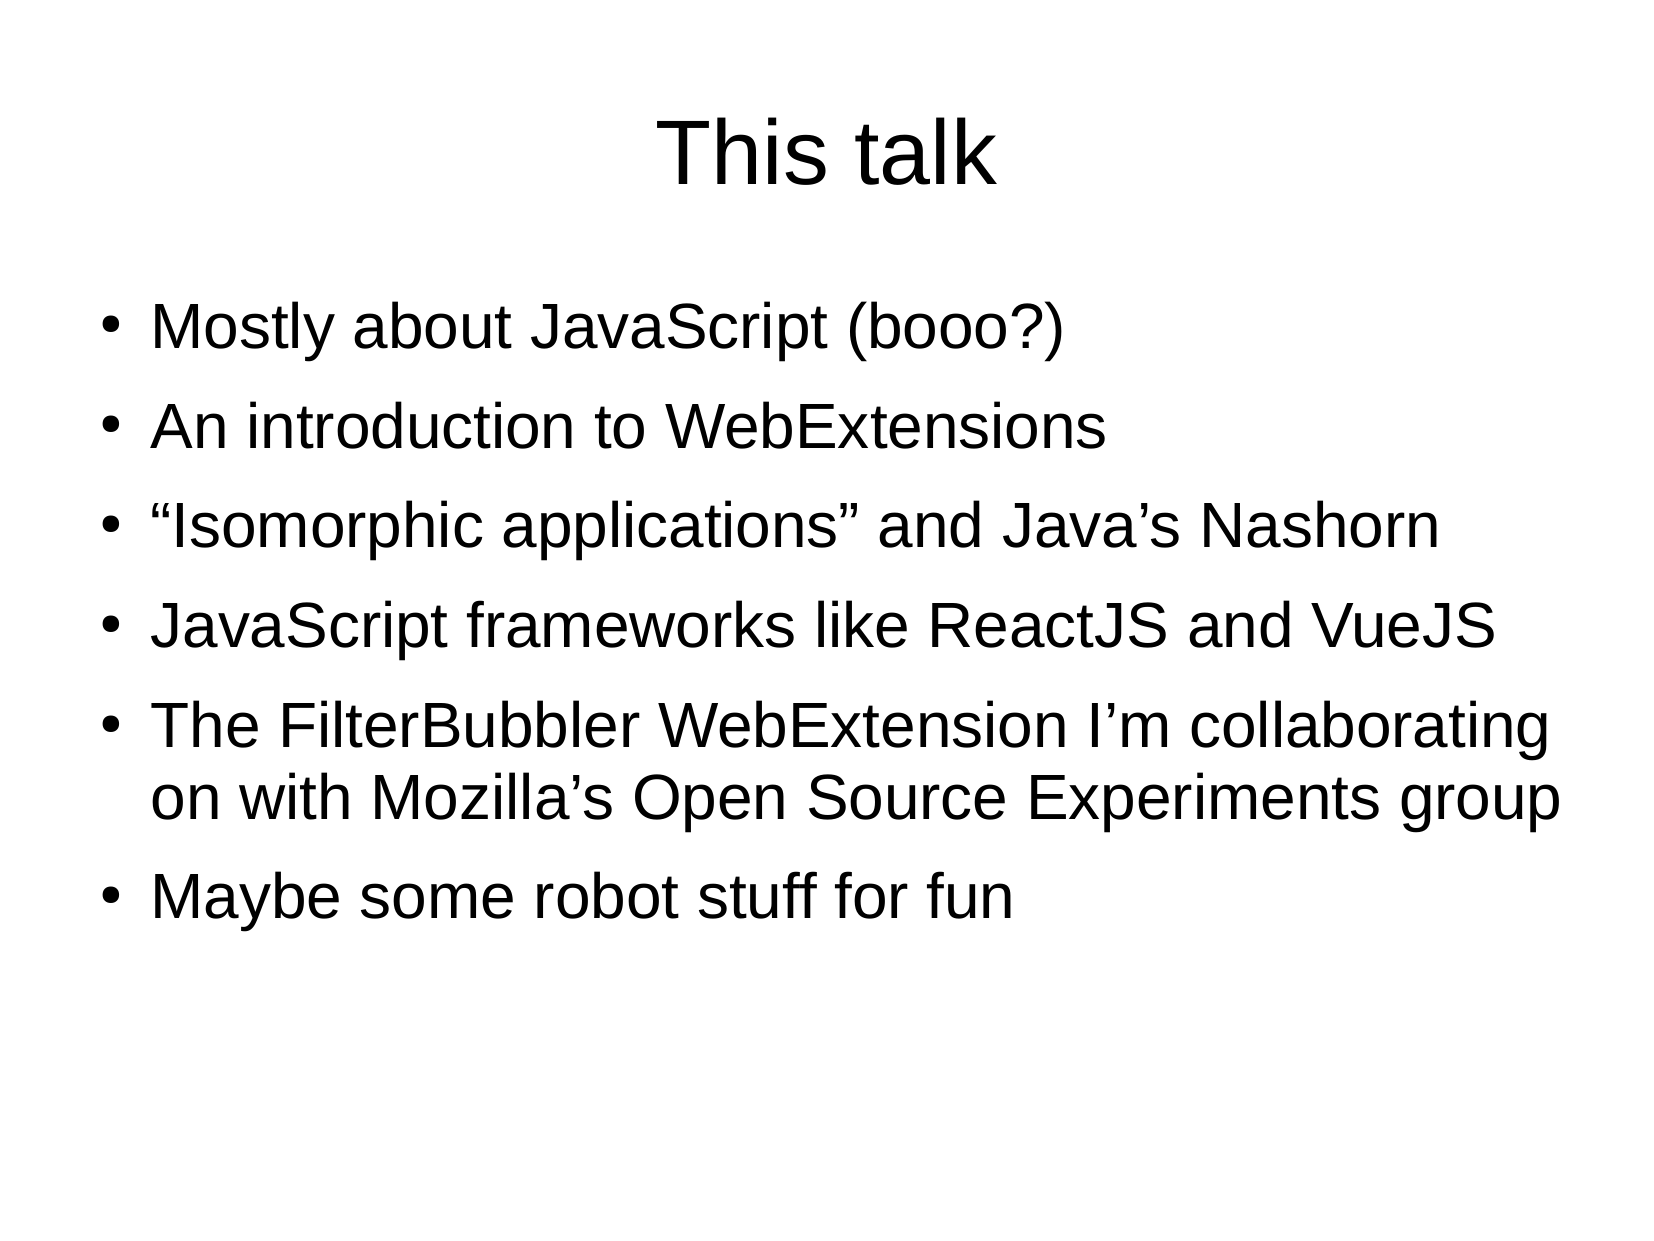

# This talk
Mostly about JavaScript (booo?)
An introduction to WebExtensions
“Isomorphic applications” and Java’s Nashorn
JavaScript frameworks like ReactJS and VueJS
The FilterBubbler WebExtension I’m collaborating on with Mozilla’s Open Source Experiments group
Maybe some robot stuff for fun